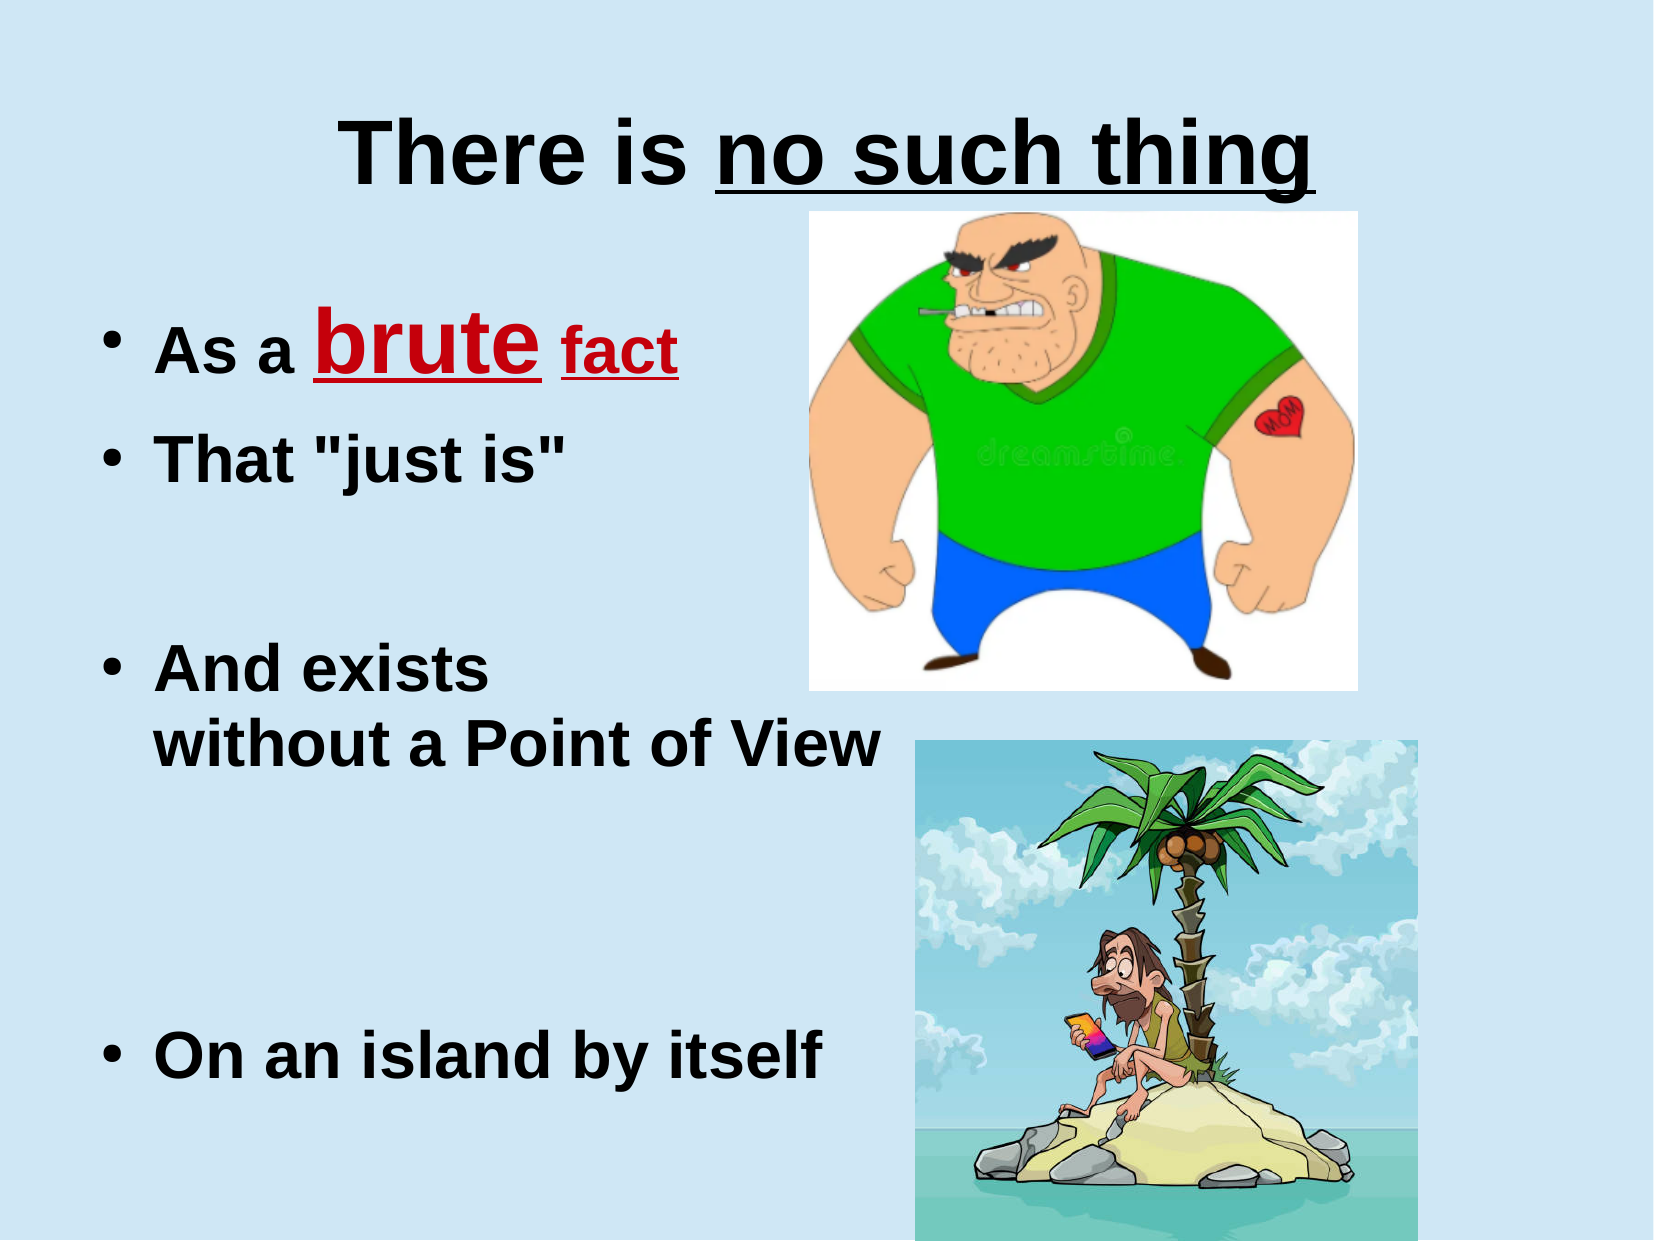

# There is no such thing
As a brute fact
That "just is"
And exists
without a Point of View
On an island by itself